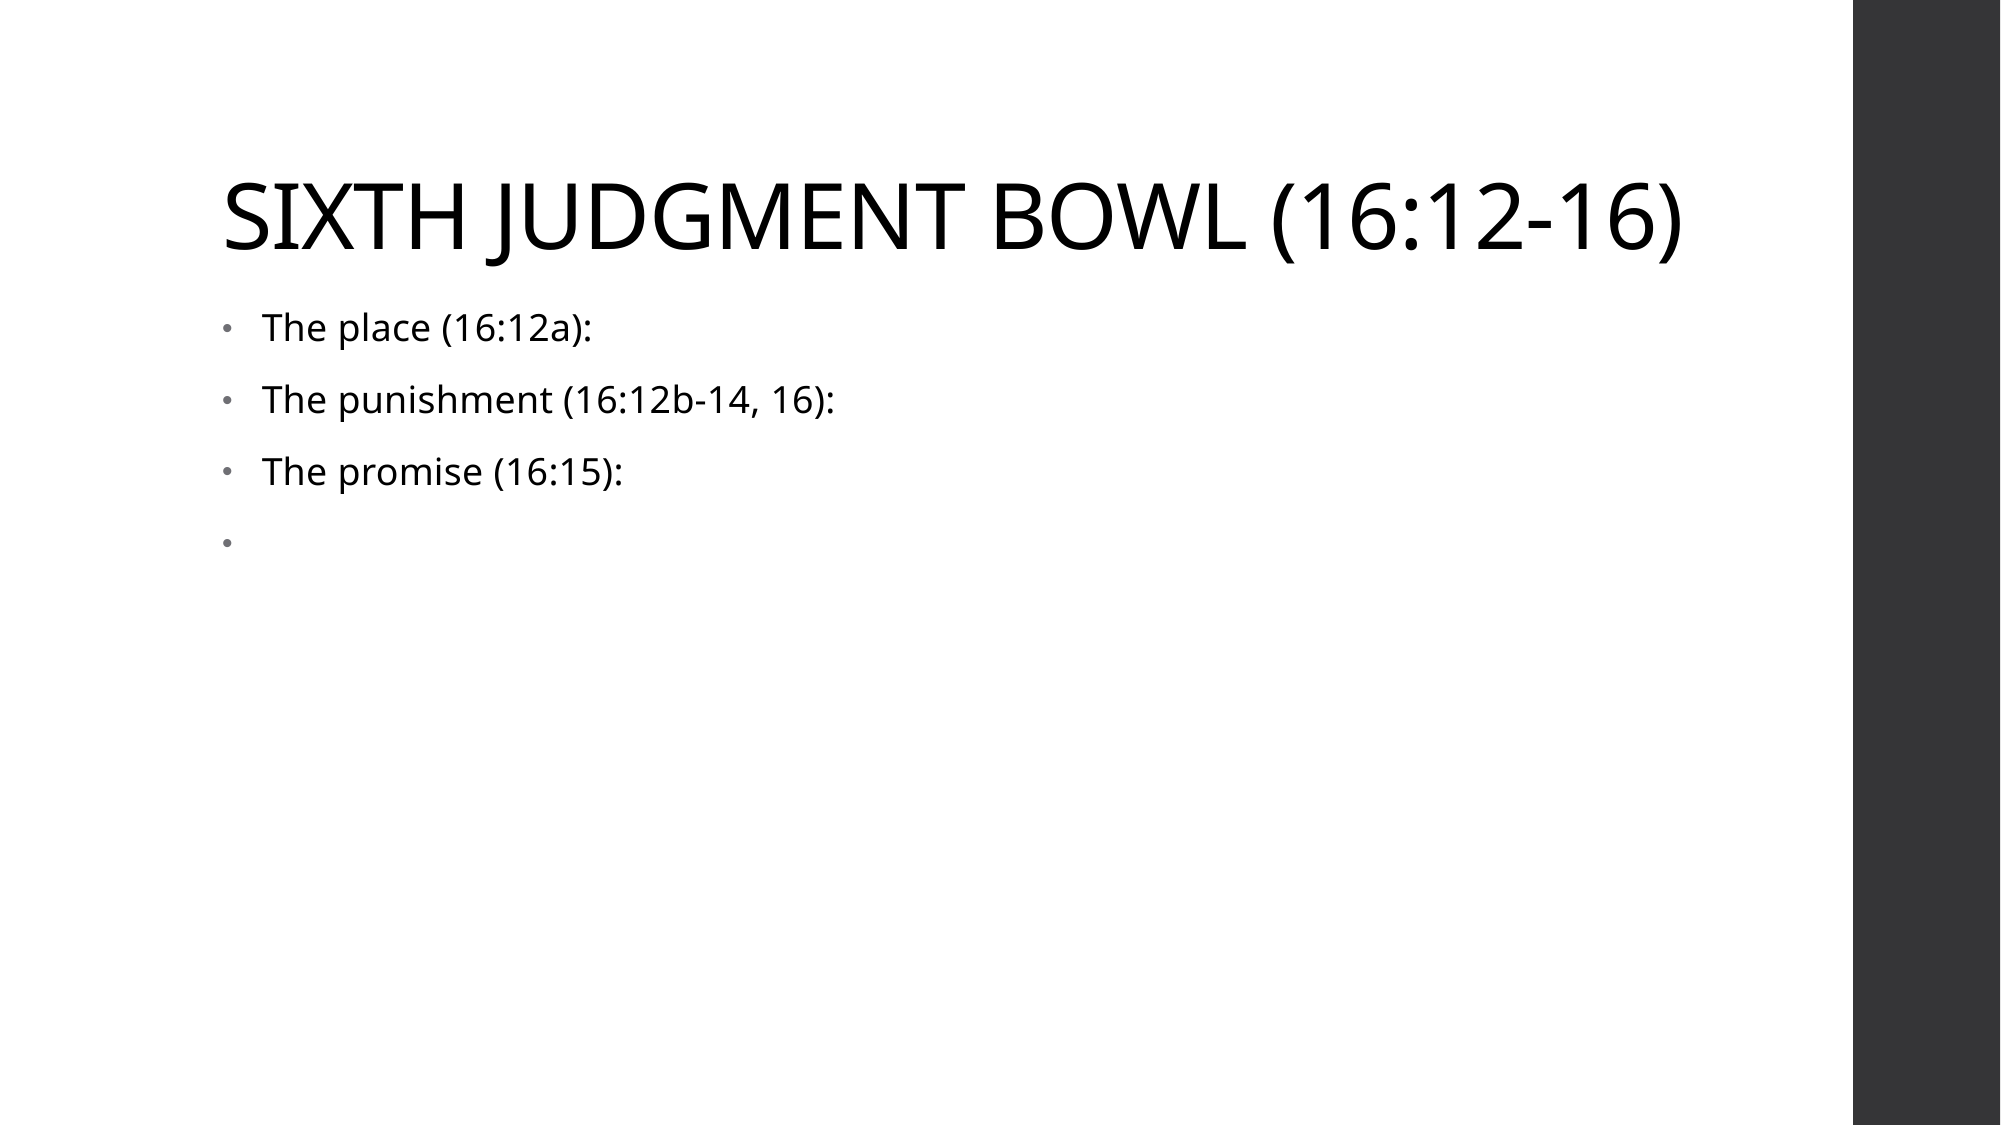

# SIXTH JUDGMENT BOWL (16:12-16)
 The place (16:12a):
 The punishment (16:12b-14, 16):
 The promise (16:15):